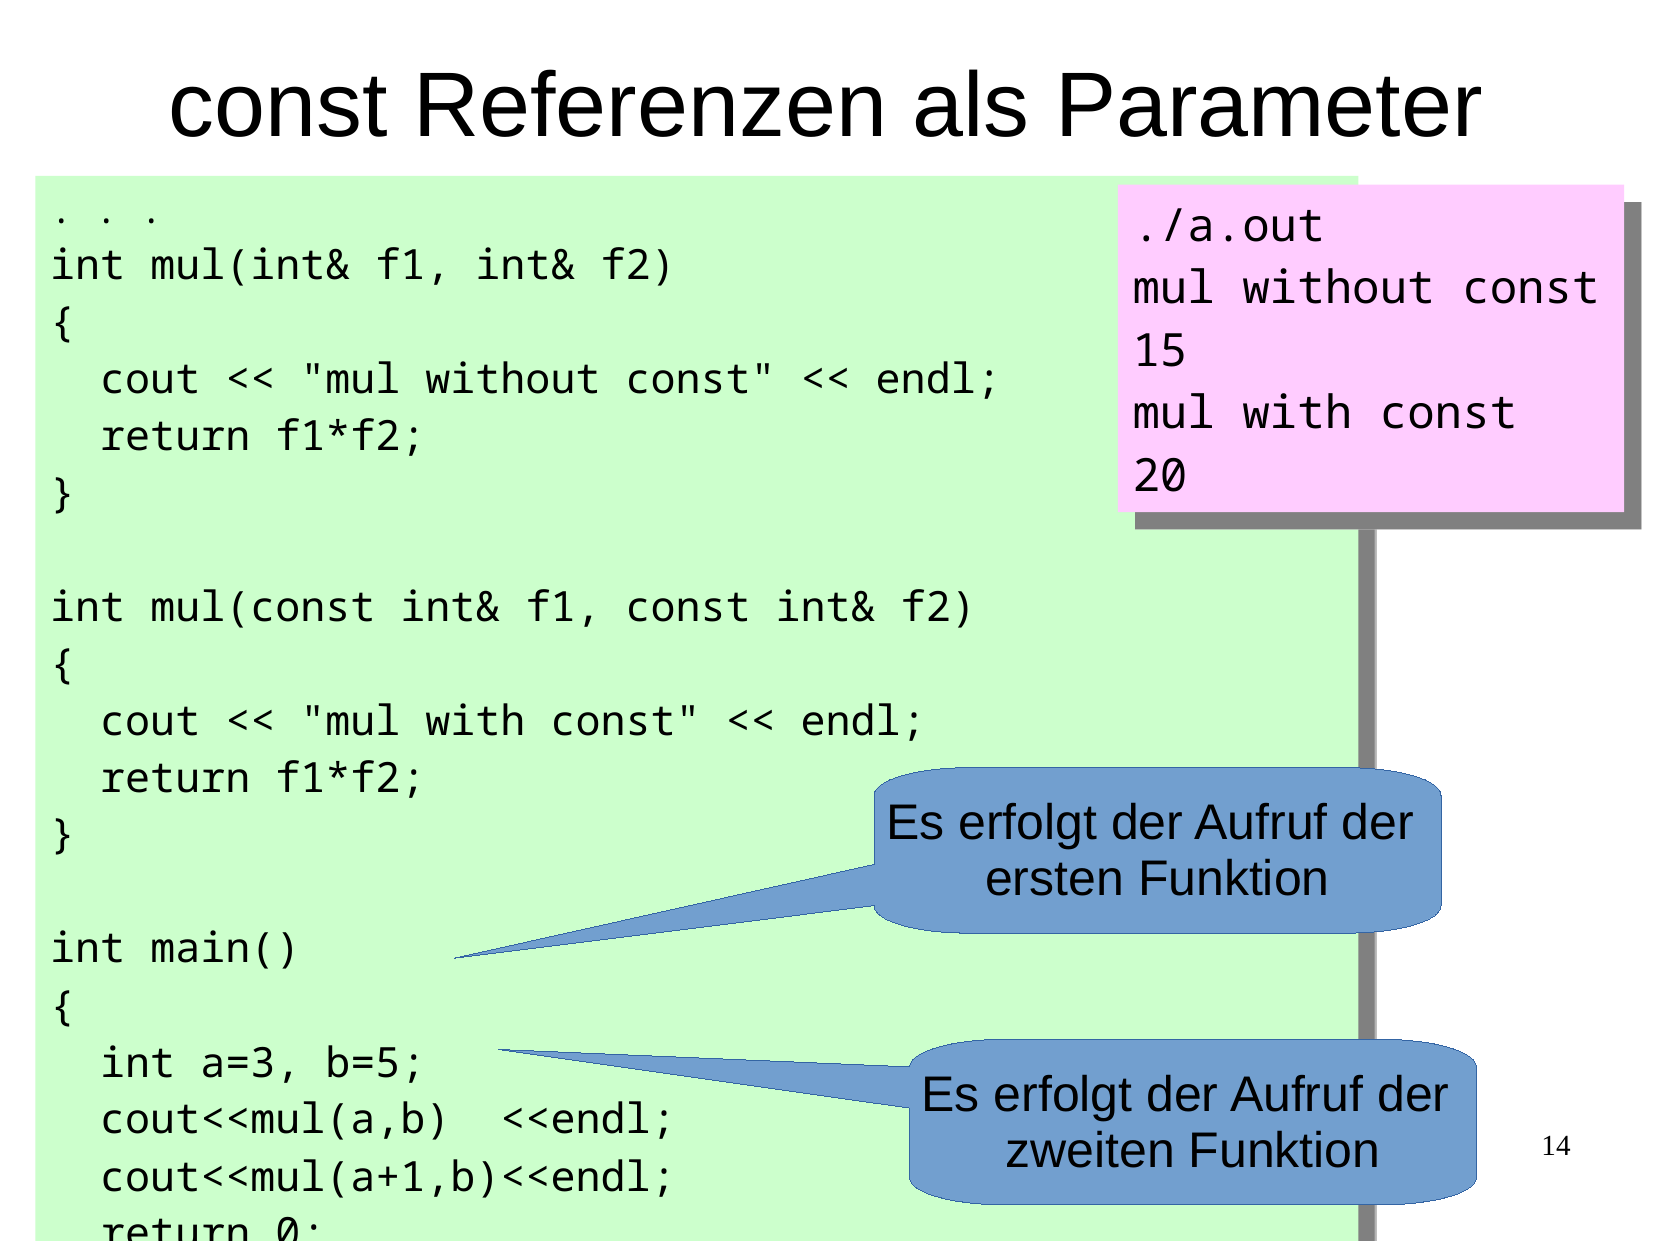

# const Referenzen als Parameter
. . .
int mul(int& f1, int& f2)
{
 cout << "mul without const" << endl;
 return f1*f2;
}
int mul(const int& f1, const int& f2)
{
 cout << "mul with const" << endl;
 return f1*f2;
}
int main()
{
 int a=3, b=5;
 cout<<mul(a,b) <<endl;
 cout<<mul(a+1,b)<<endl;
 return 0;
}
./a.out
mul without const
15
mul with const
20
Es erfolgt der Aufruf der
ersten Funktion
Es erfolgt der Aufruf der
zweiten Funktion
14